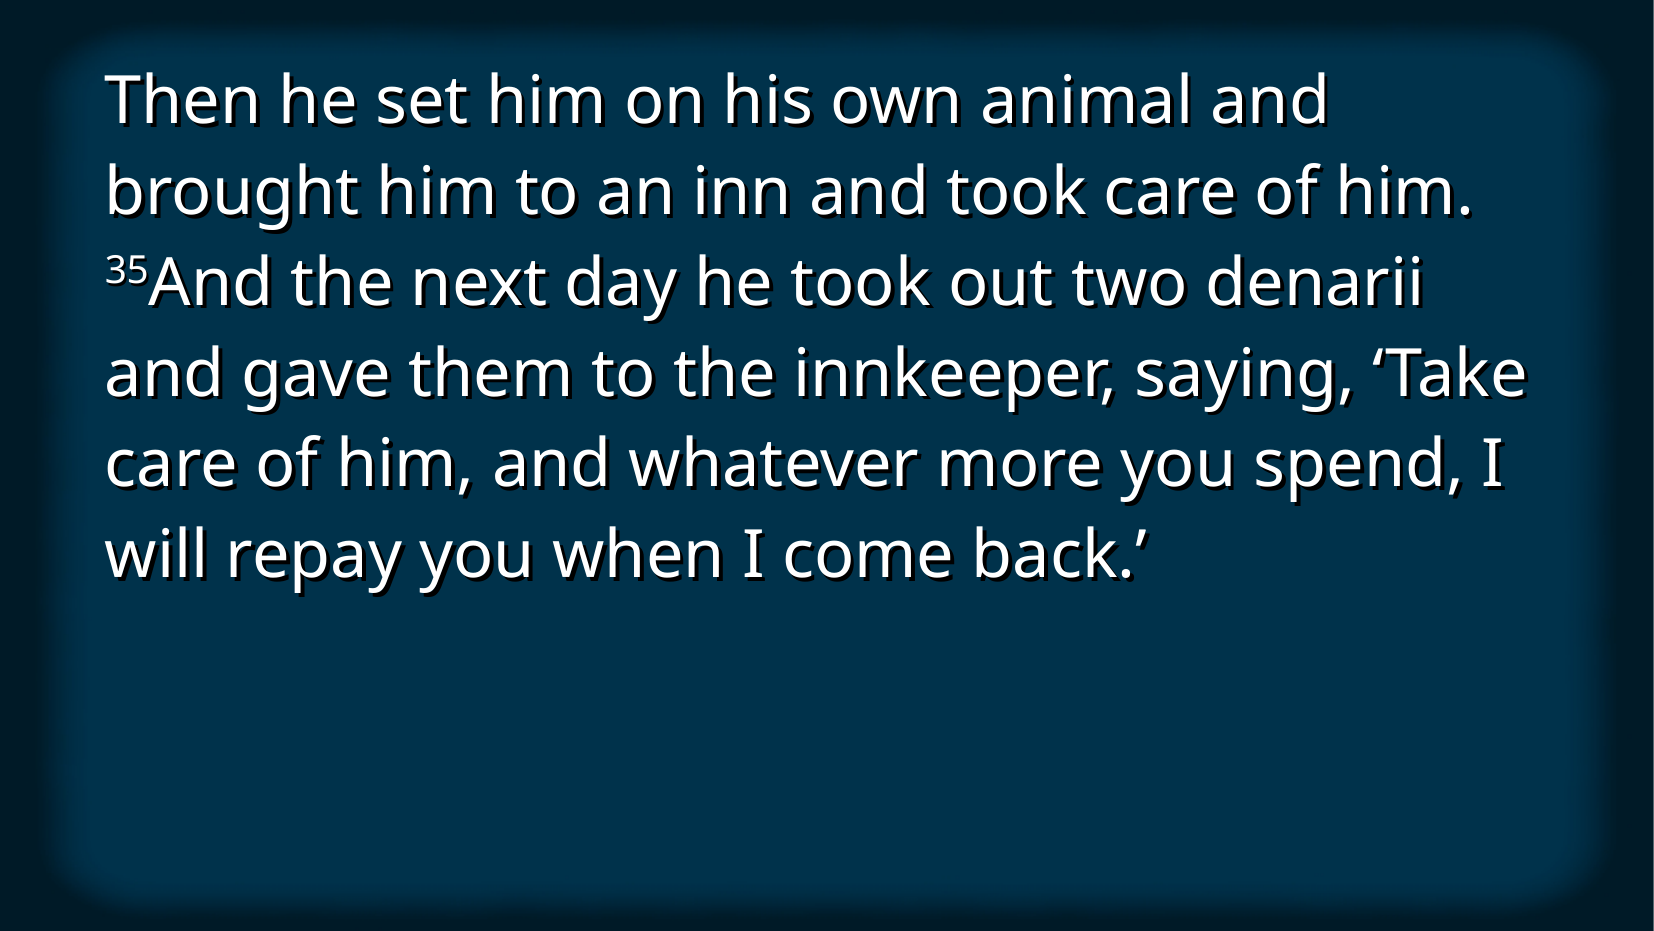

Then he set him on his own animal and brought him to an inn and took care of him. 35And the next day he took out two denarii and gave them to the innkeeper, saying, ‘Take care of him, and whatever more you spend, I will repay you when I come back.’